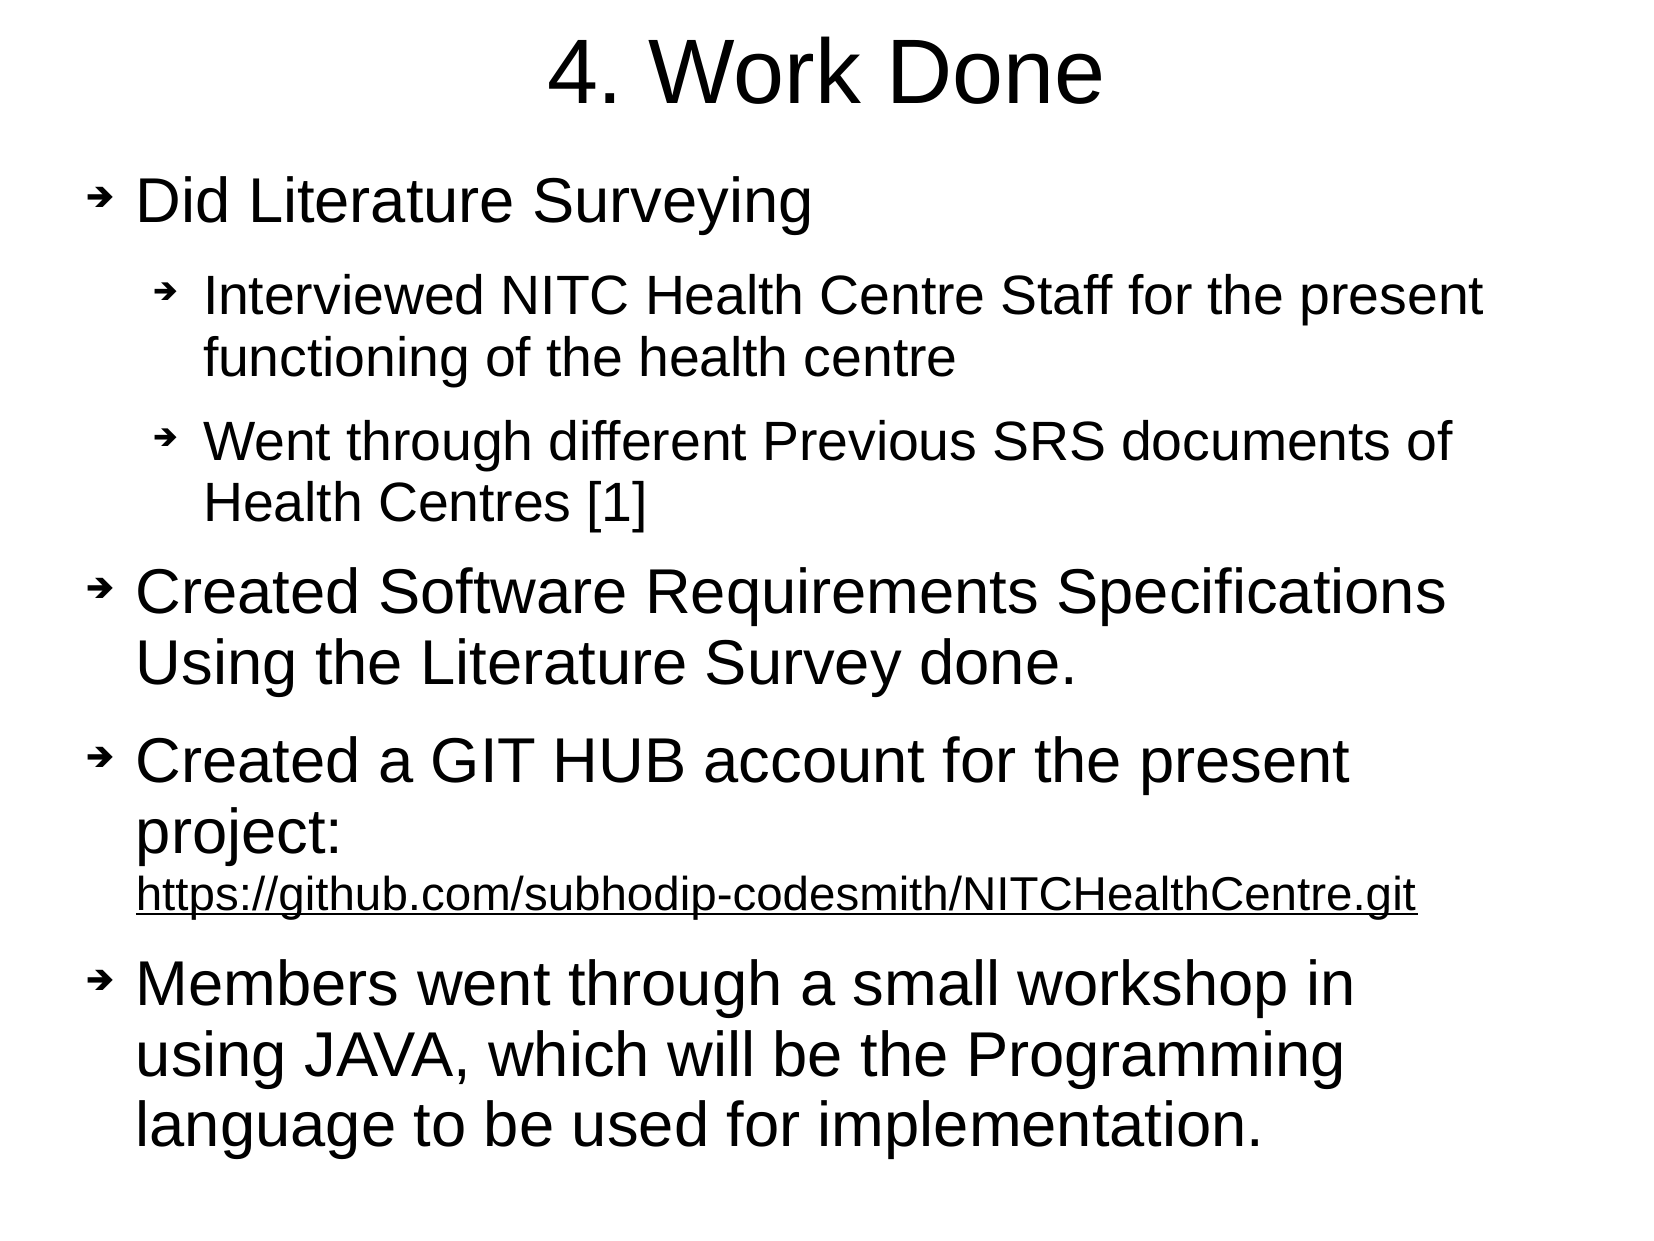

# 4. Work Done
Did Literature Surveying
Interviewed NITC Health Centre Staff for the present functioning of the health centre
Went through different Previous SRS documents of Health Centres [1]
Created Software Requirements Specifications Using the Literature Survey done.
Created a GIT HUB account for the present project:
https://github.com/subhodip-codesmith/NITCHealthCentre.git
Members went through a small workshop in using JAVA, which will be the Programming language to be used for implementation.